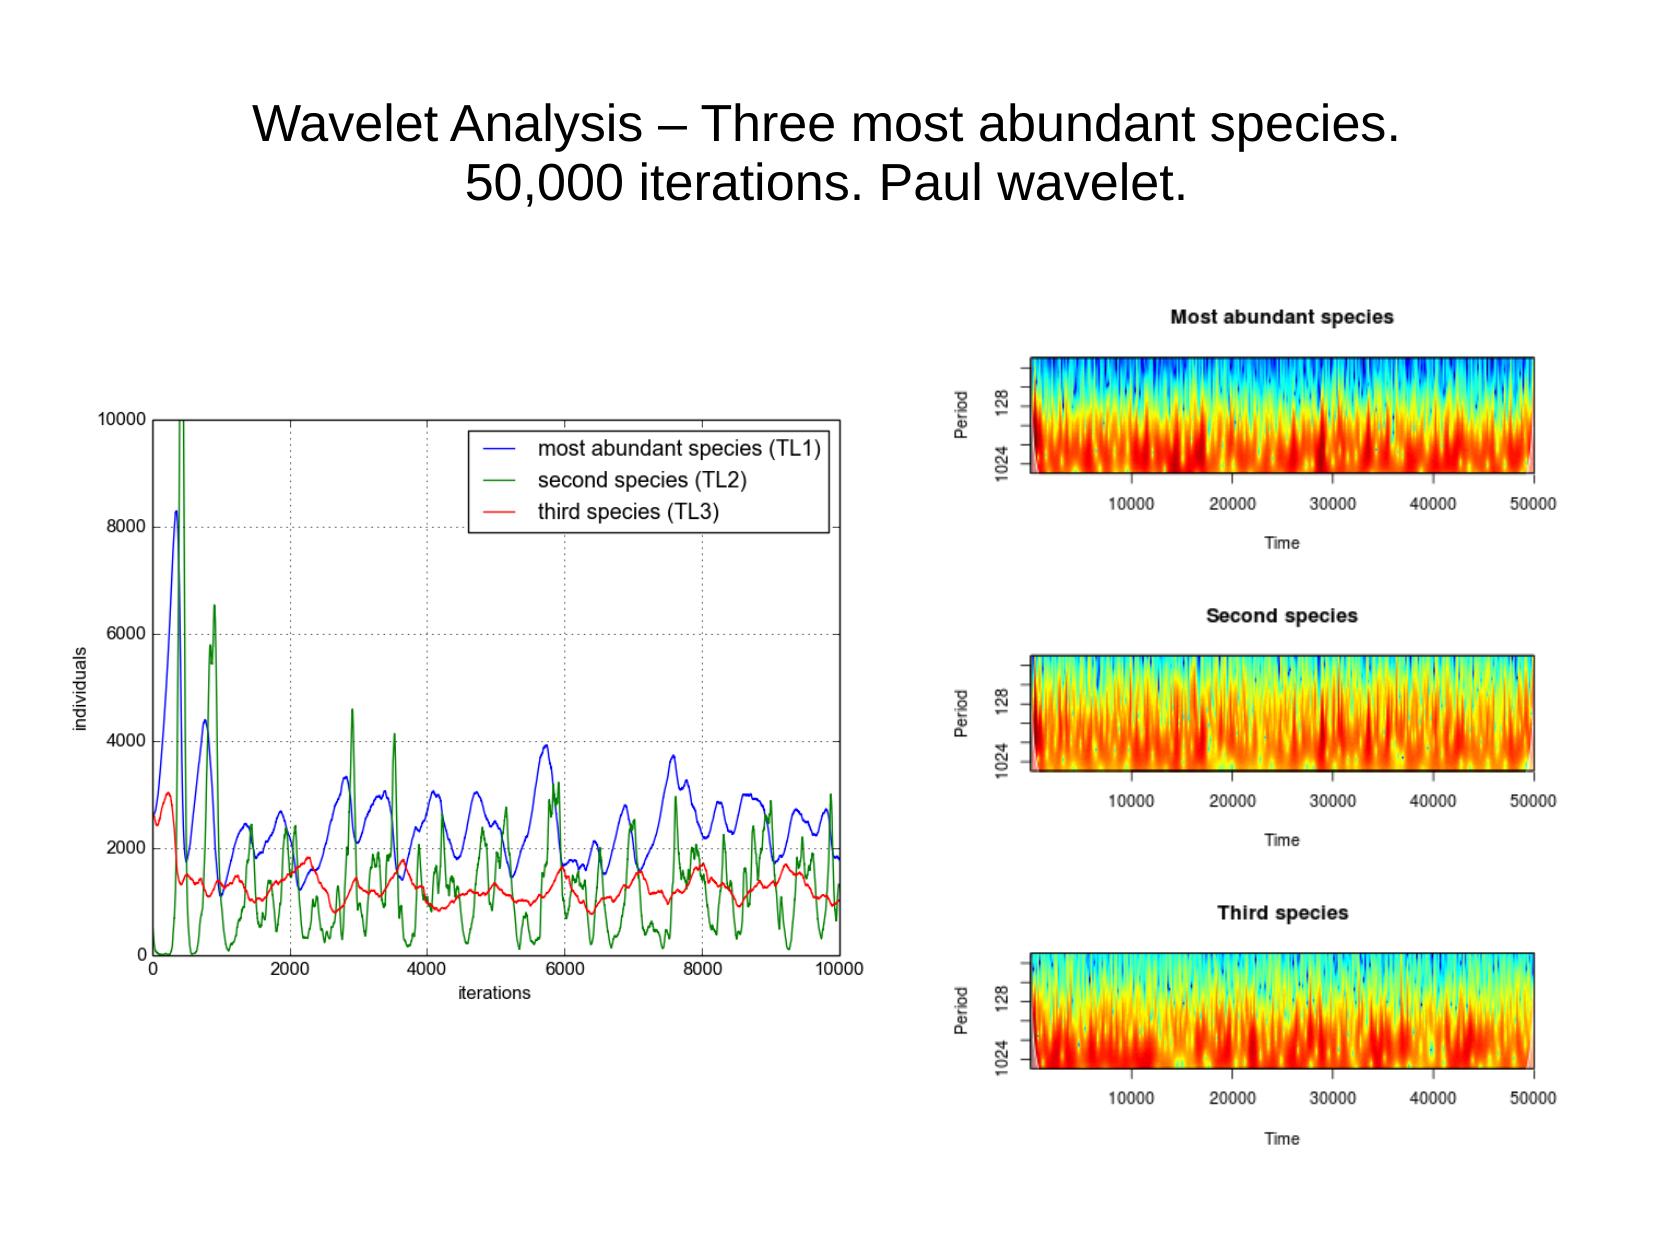

# Wavelet Analysis – Three most abundant species. 50,000 iterations. Paul wavelet.